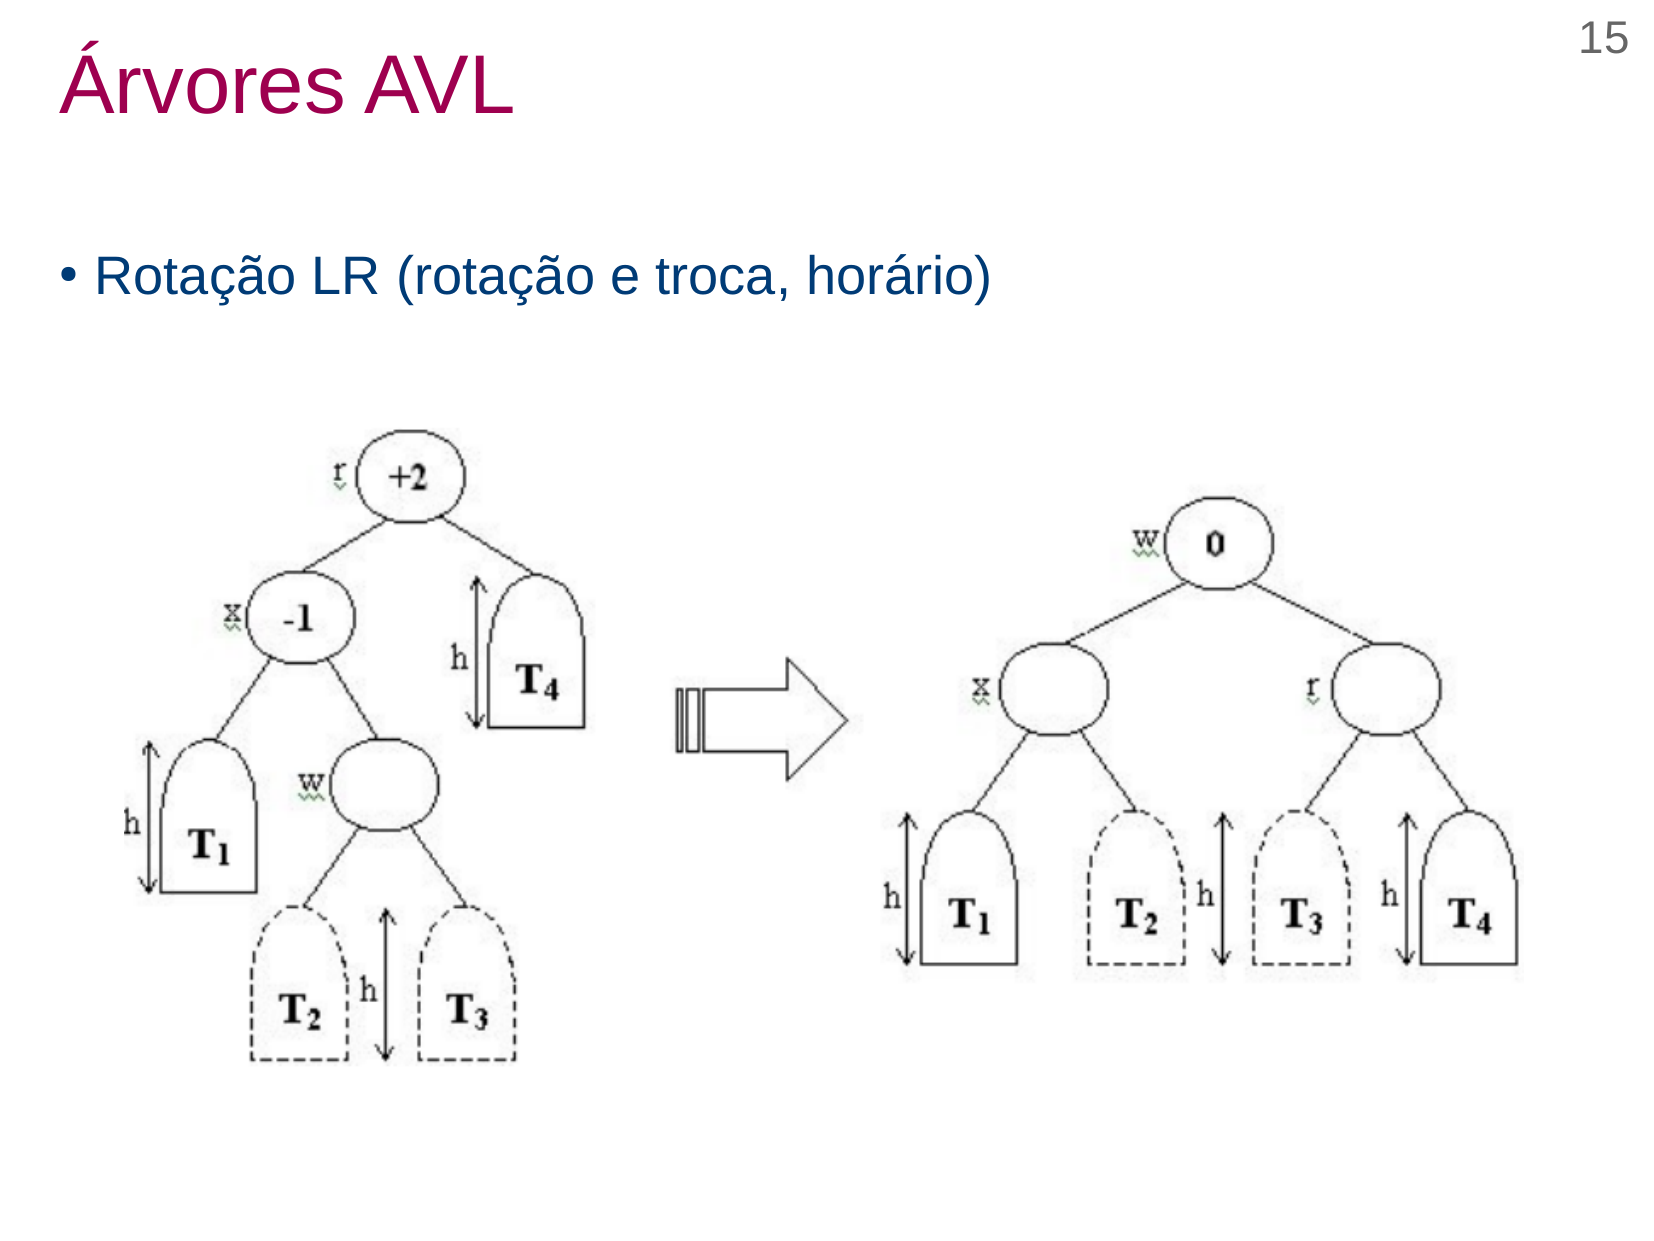

15
# Árvores AVL
Rotação LR (rotação e troca, horário)